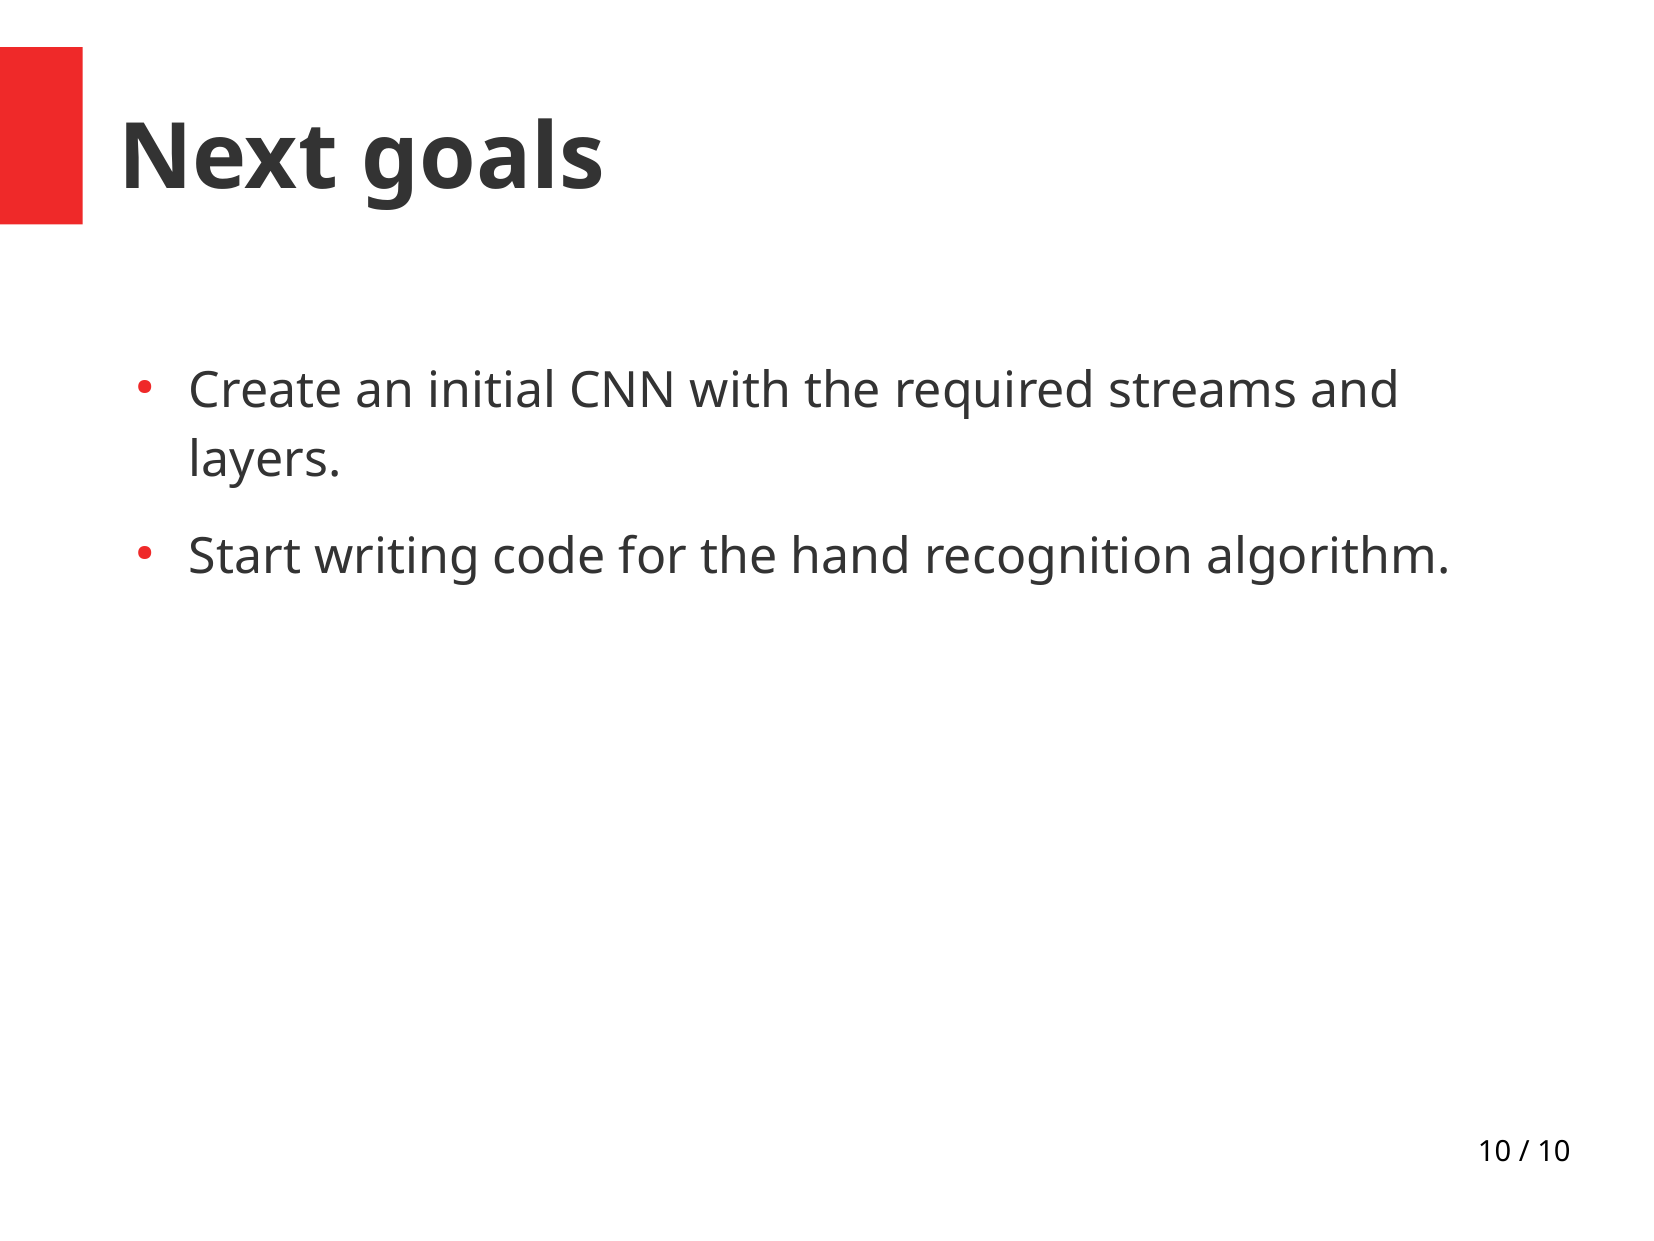

# Next goals
Create an initial CNN with the required streams and layers.
Start writing code for the hand recognition algorithm.
10